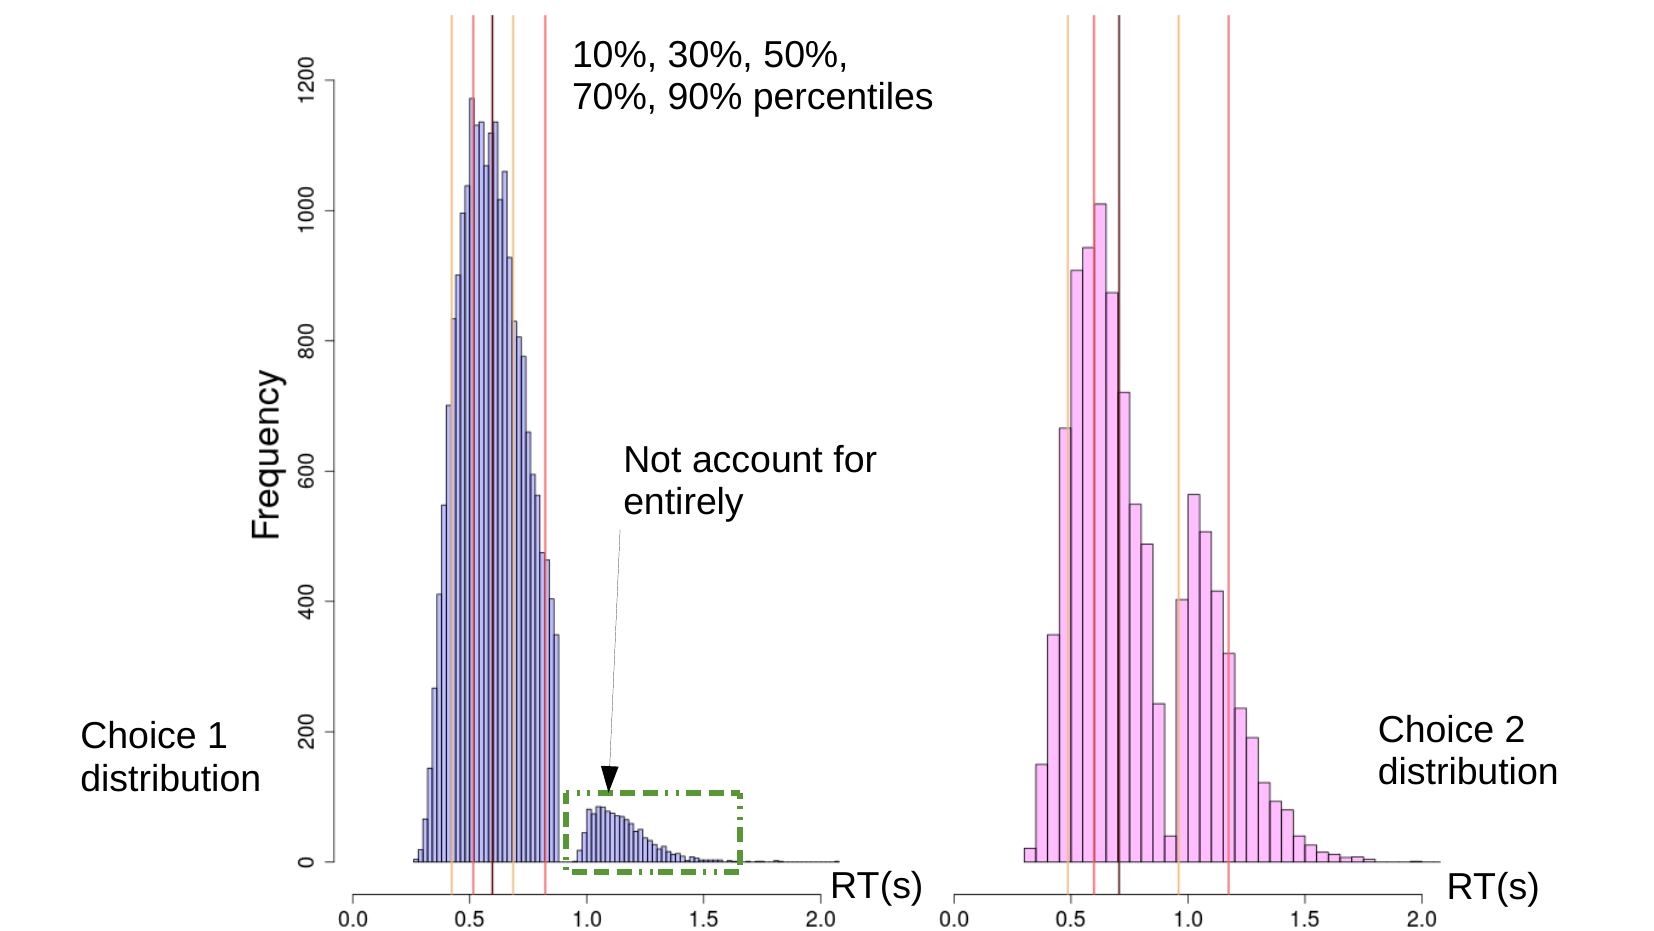

10%, 30%, 50%,
70%, 90% percentiles
Not account for entirely
Choice 2 distribution
Choice 1 distribution
RT(s)
RT(s)